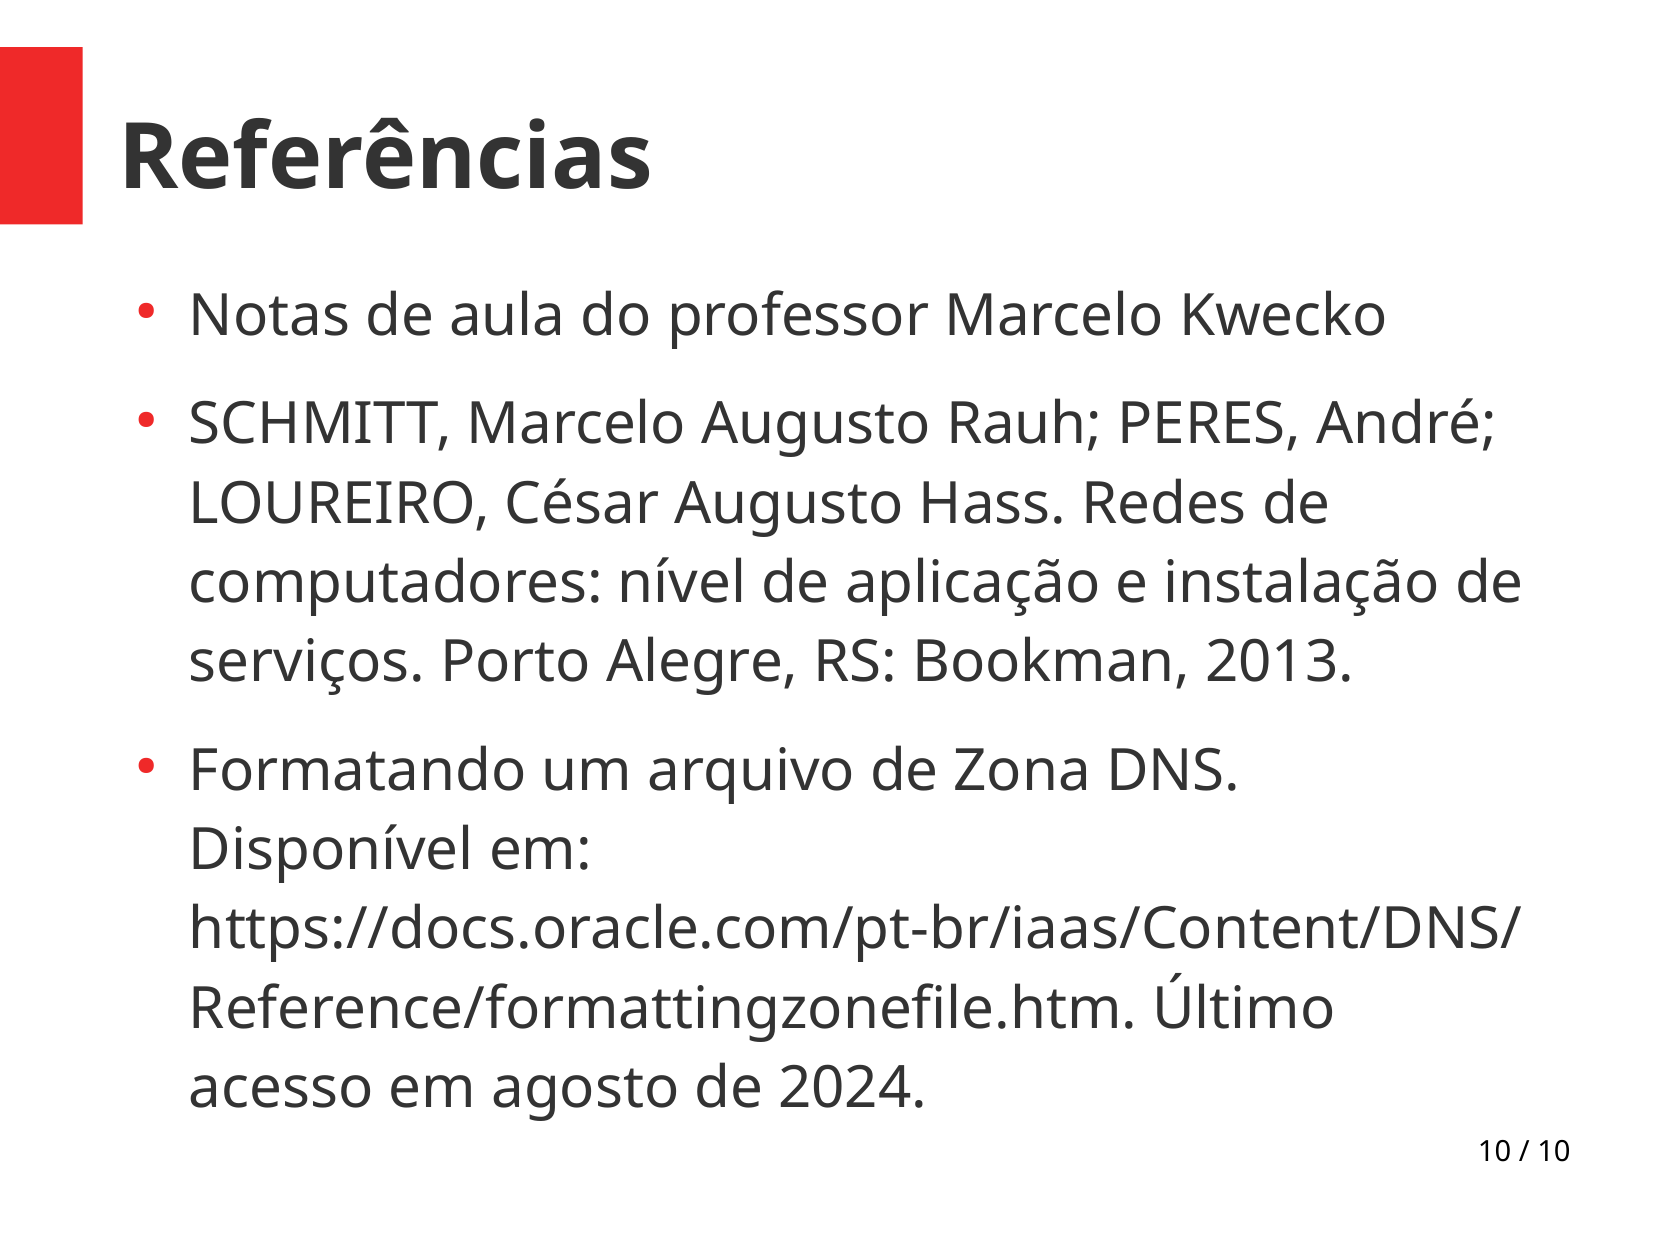

# Referências
Notas de aula do professor Marcelo Kwecko
SCHMITT, Marcelo Augusto Rauh; PERES, André; LOUREIRO, César Augusto Hass. Redes de computadores: nível de aplicação e instalação de serviços. Porto Alegre, RS: Bookman, 2013.
Formatando um arquivo de Zona DNS. Disponível em: https://docs.oracle.com/pt-br/iaas/Content/DNS/Reference/formattingzonefile.htm. Último acesso em agosto de 2024.
10